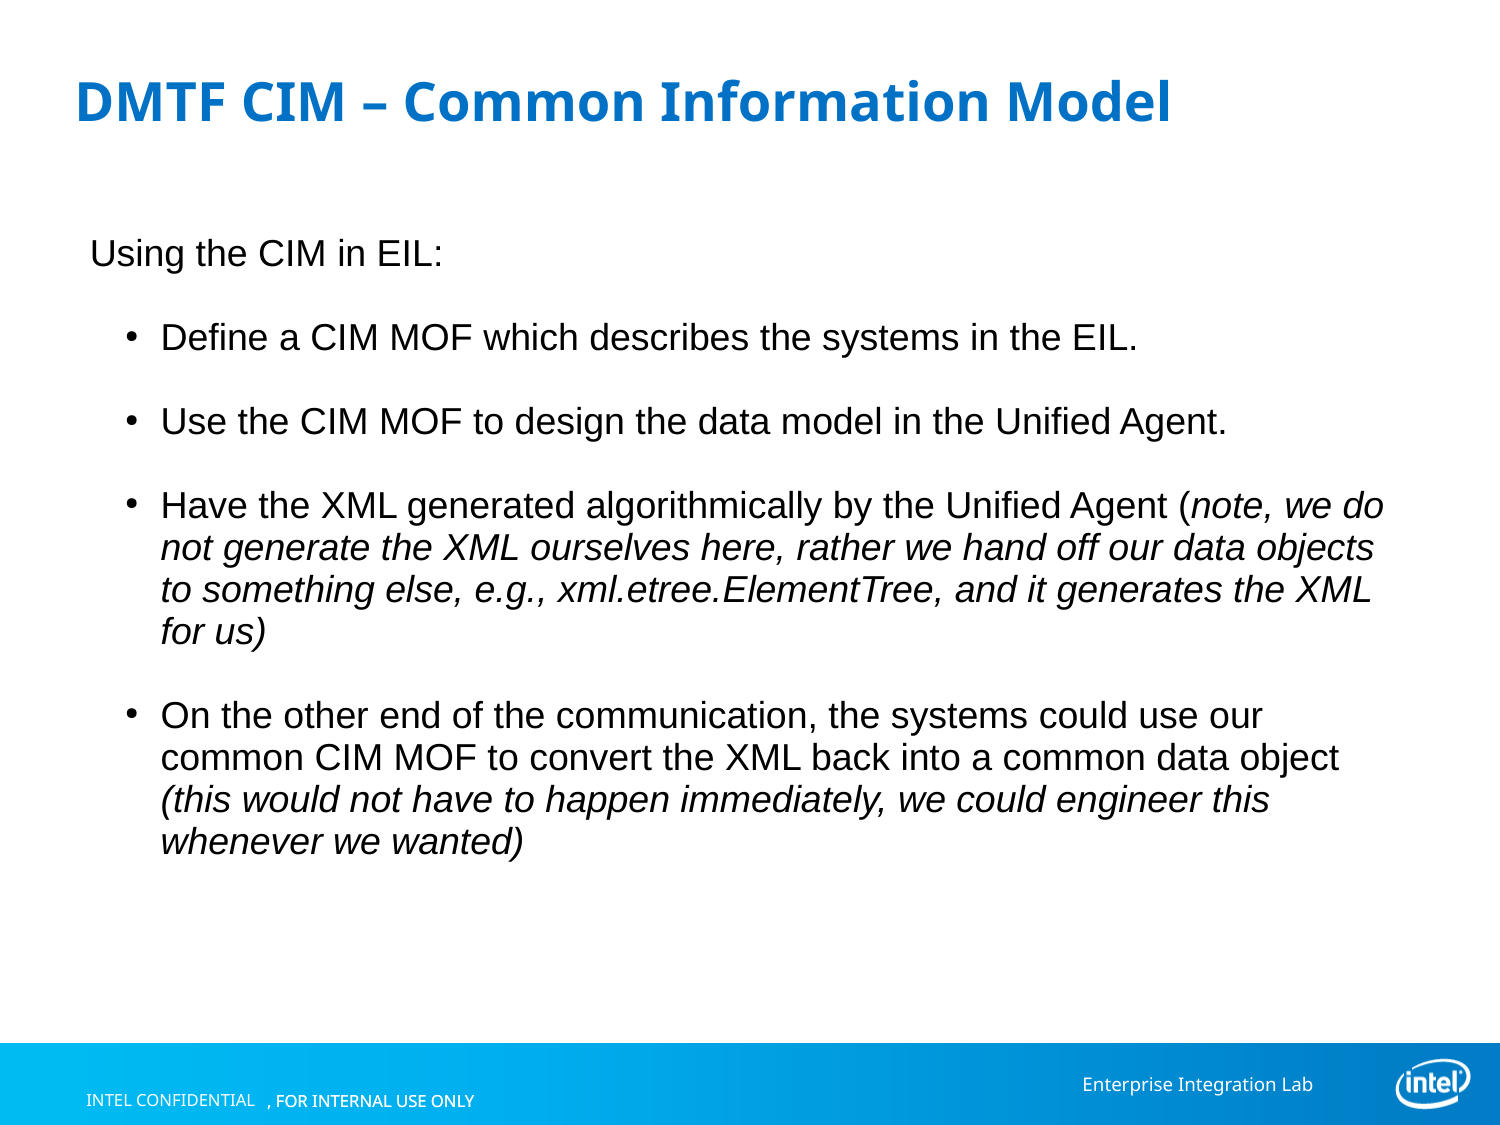

# DMTF CIM – Common Information Model
Using the CIM in EIL:
Define a CIM MOF which describes the systems in the EIL.
Use the CIM MOF to design the data model in the Unified Agent.
Have the XML generated algorithmically by the Unified Agent (note, we do not generate the XML ourselves here, rather we hand off our data objects to something else, e.g., xml.etree.ElementTree, and it generates the XML for us)
On the other end of the communication, the systems could use our common CIM MOF to convert the XML back into a common data object (this would not have to happen immediately, we could engineer this whenever we wanted)